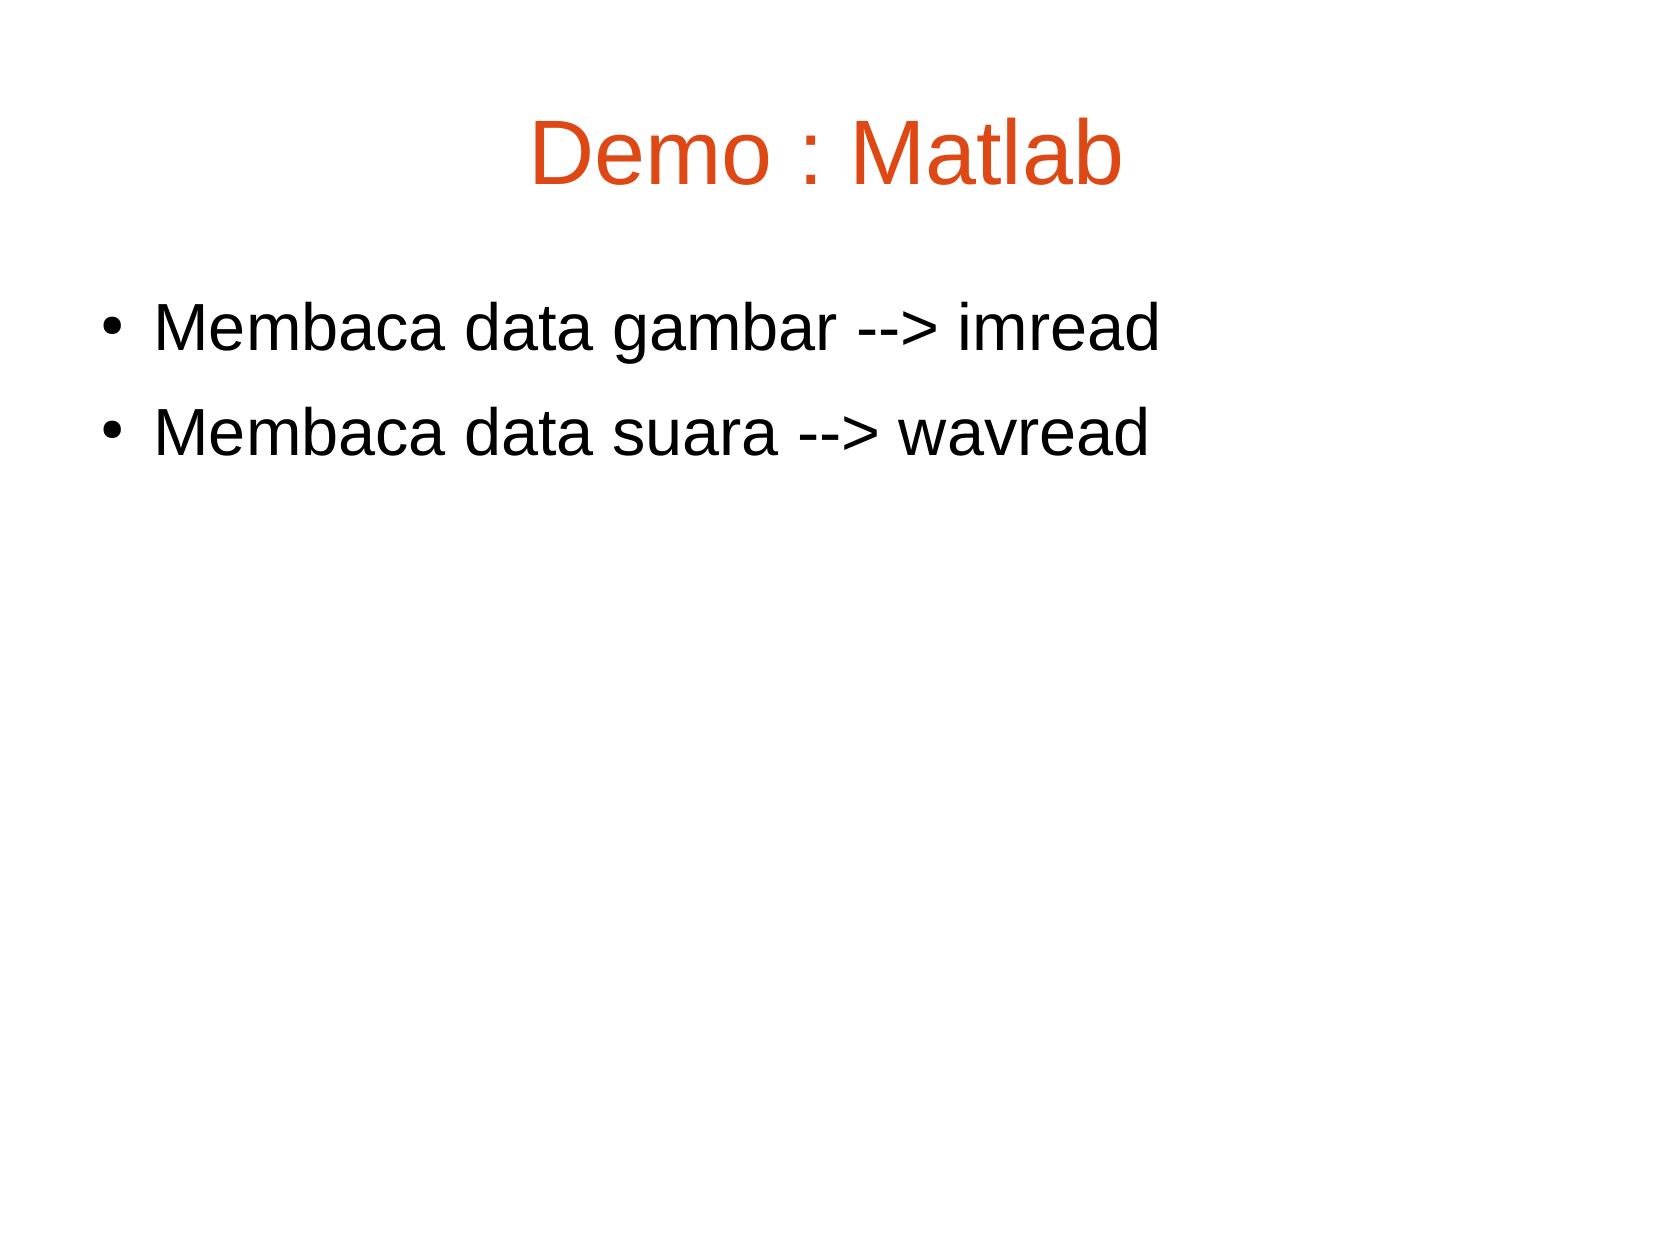

# Demo : Matlab
Membaca data gambar --> imread
Membaca data suara --> wavread